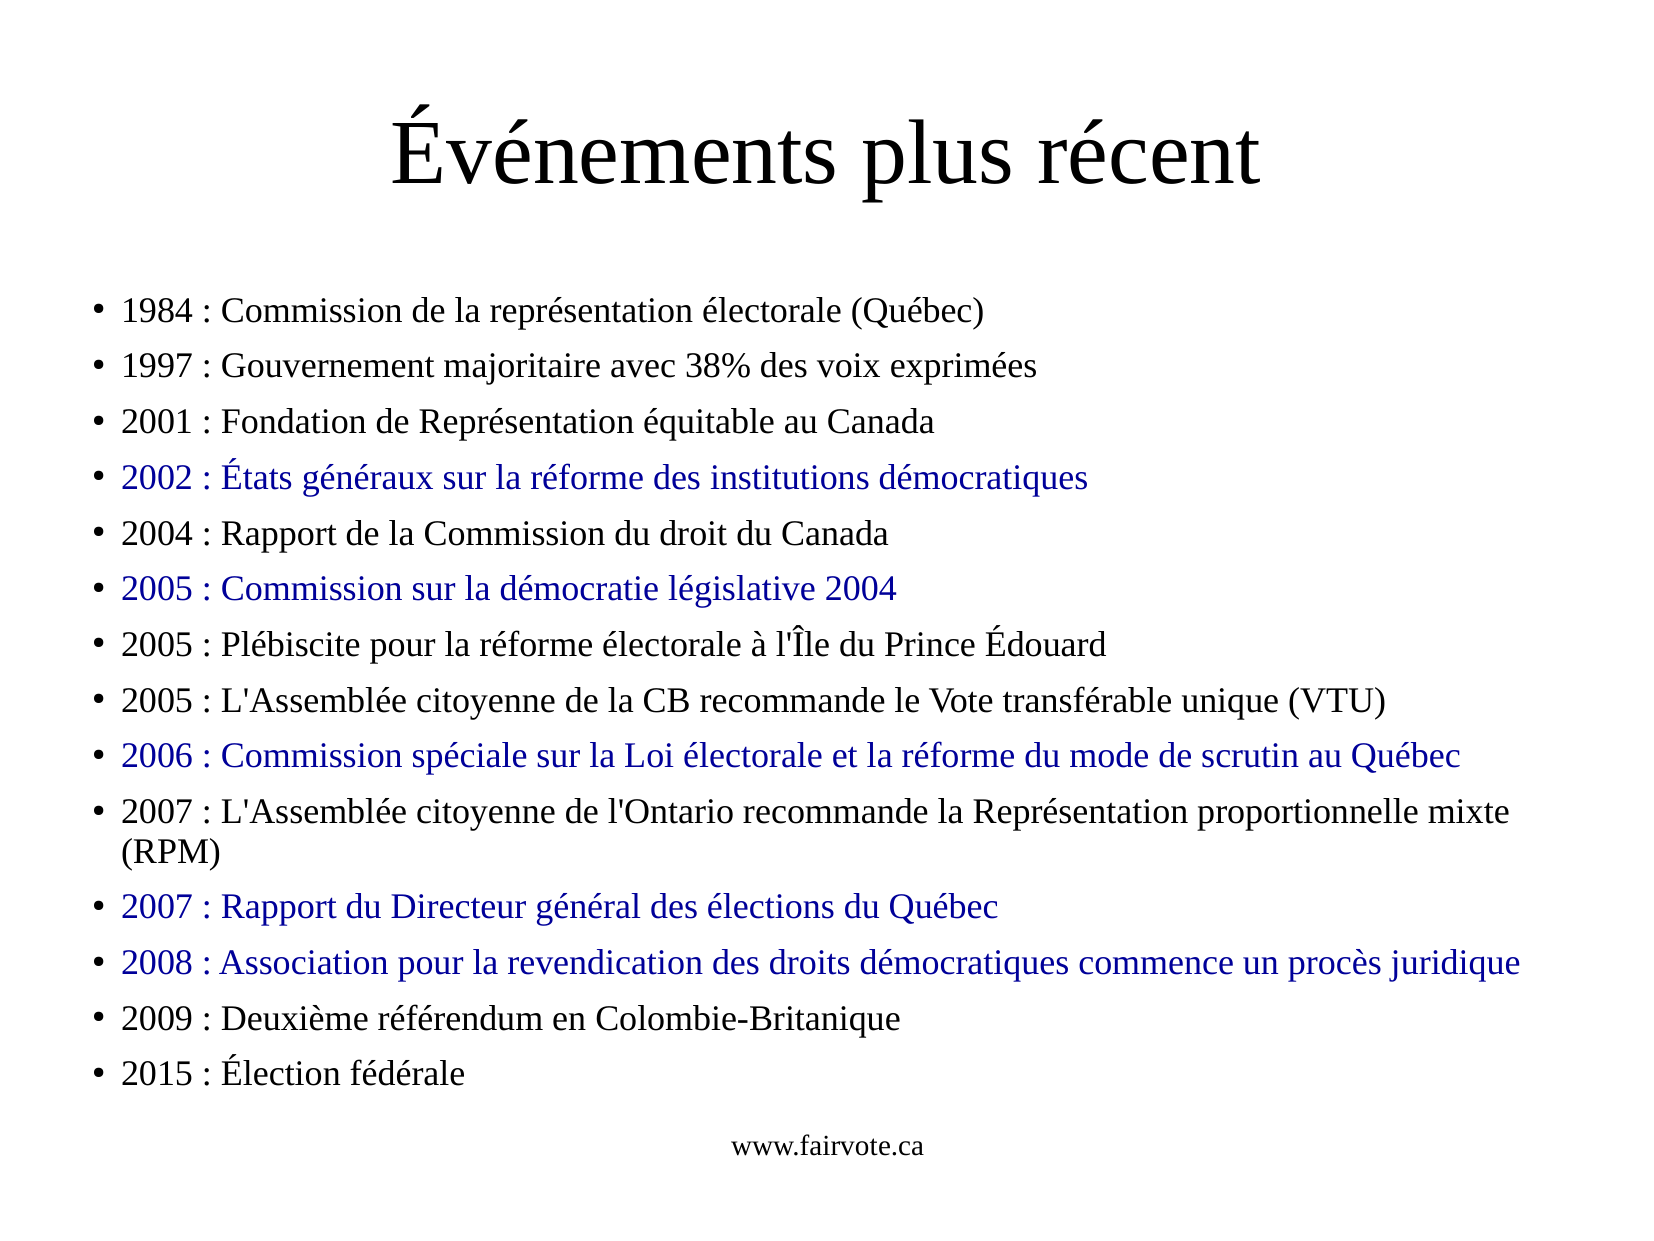

# Événements plus récent
1984 : Commission de la représentation électorale (Québec)
1997 : Gouvernement majoritaire avec 38% des voix exprimées
2001 : Fondation de Représentation équitable au Canada
2002 : États généraux sur la réforme des institutions démocratiques
2004 : Rapport de la Commission du droit du Canada
2005 : Commission sur la démocratie législative 2004
2005 : Plébiscite pour la réforme électorale à l'Île du Prince Édouard
2005 : L'Assemblée citoyenne de la CB recommande le Vote transférable unique (VTU)
2006 : Commission spéciale sur la Loi électorale et la réforme du mode de scrutin au Québec
2007 : L'Assemblée citoyenne de l'Ontario recommande la Représentation proportionnelle mixte (RPM)
2007 : Rapport du Directeur général des élections du Québec
2008 : Association pour la revendication des droits démocratiques commence un procès juridique
2009 : Deuxième référendum en Colombie-Britanique
2015 : Élection fédérale
www.fairvote.ca